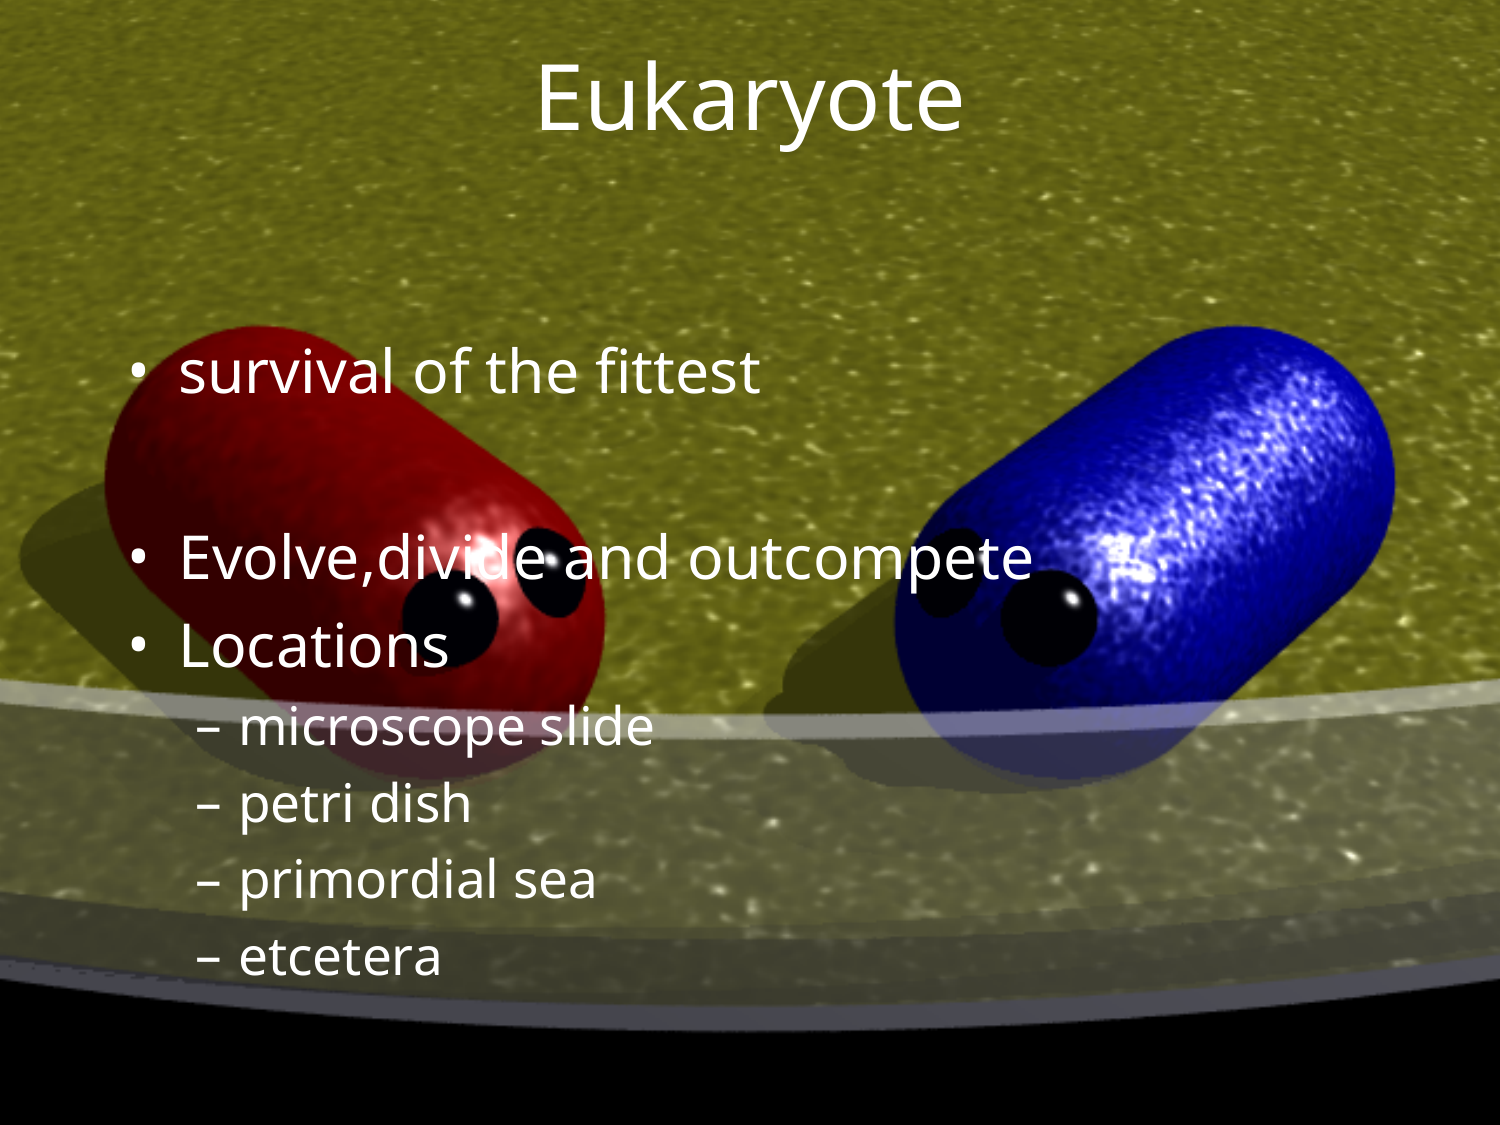

# Eukaryote
survival of the fittest
Evolve,divide and outcompete
Locations
microscope slide
petri dish
primordial sea
etcetera